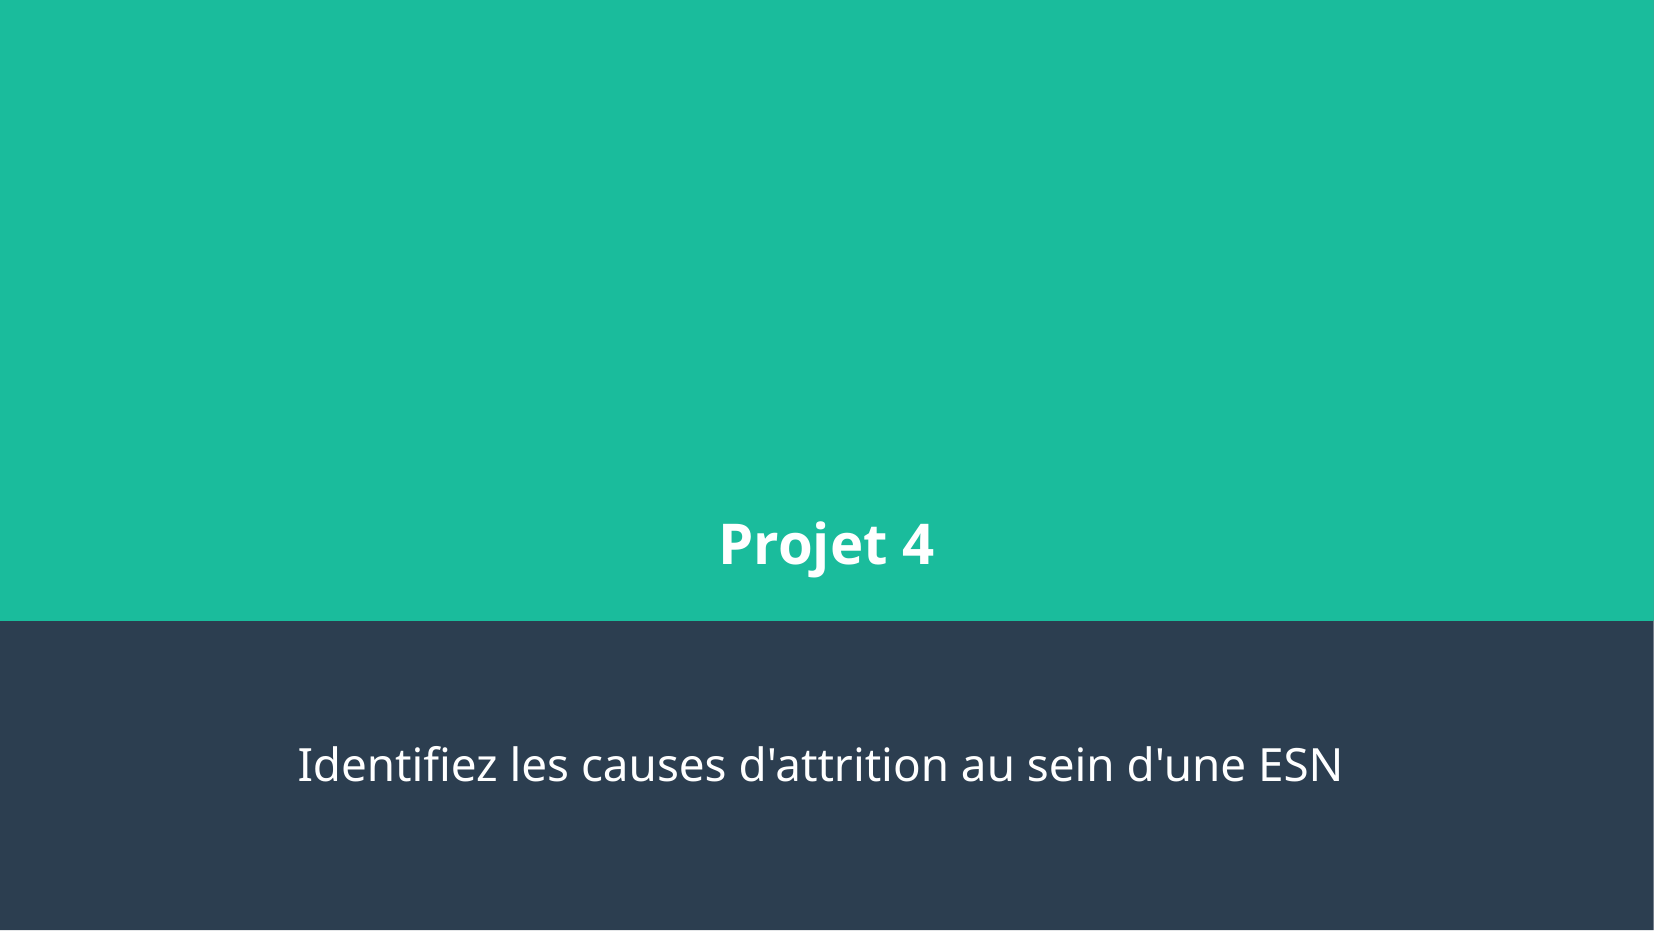

# Projet 4
Identifiez les causes d'attrition au sein d'une ESN